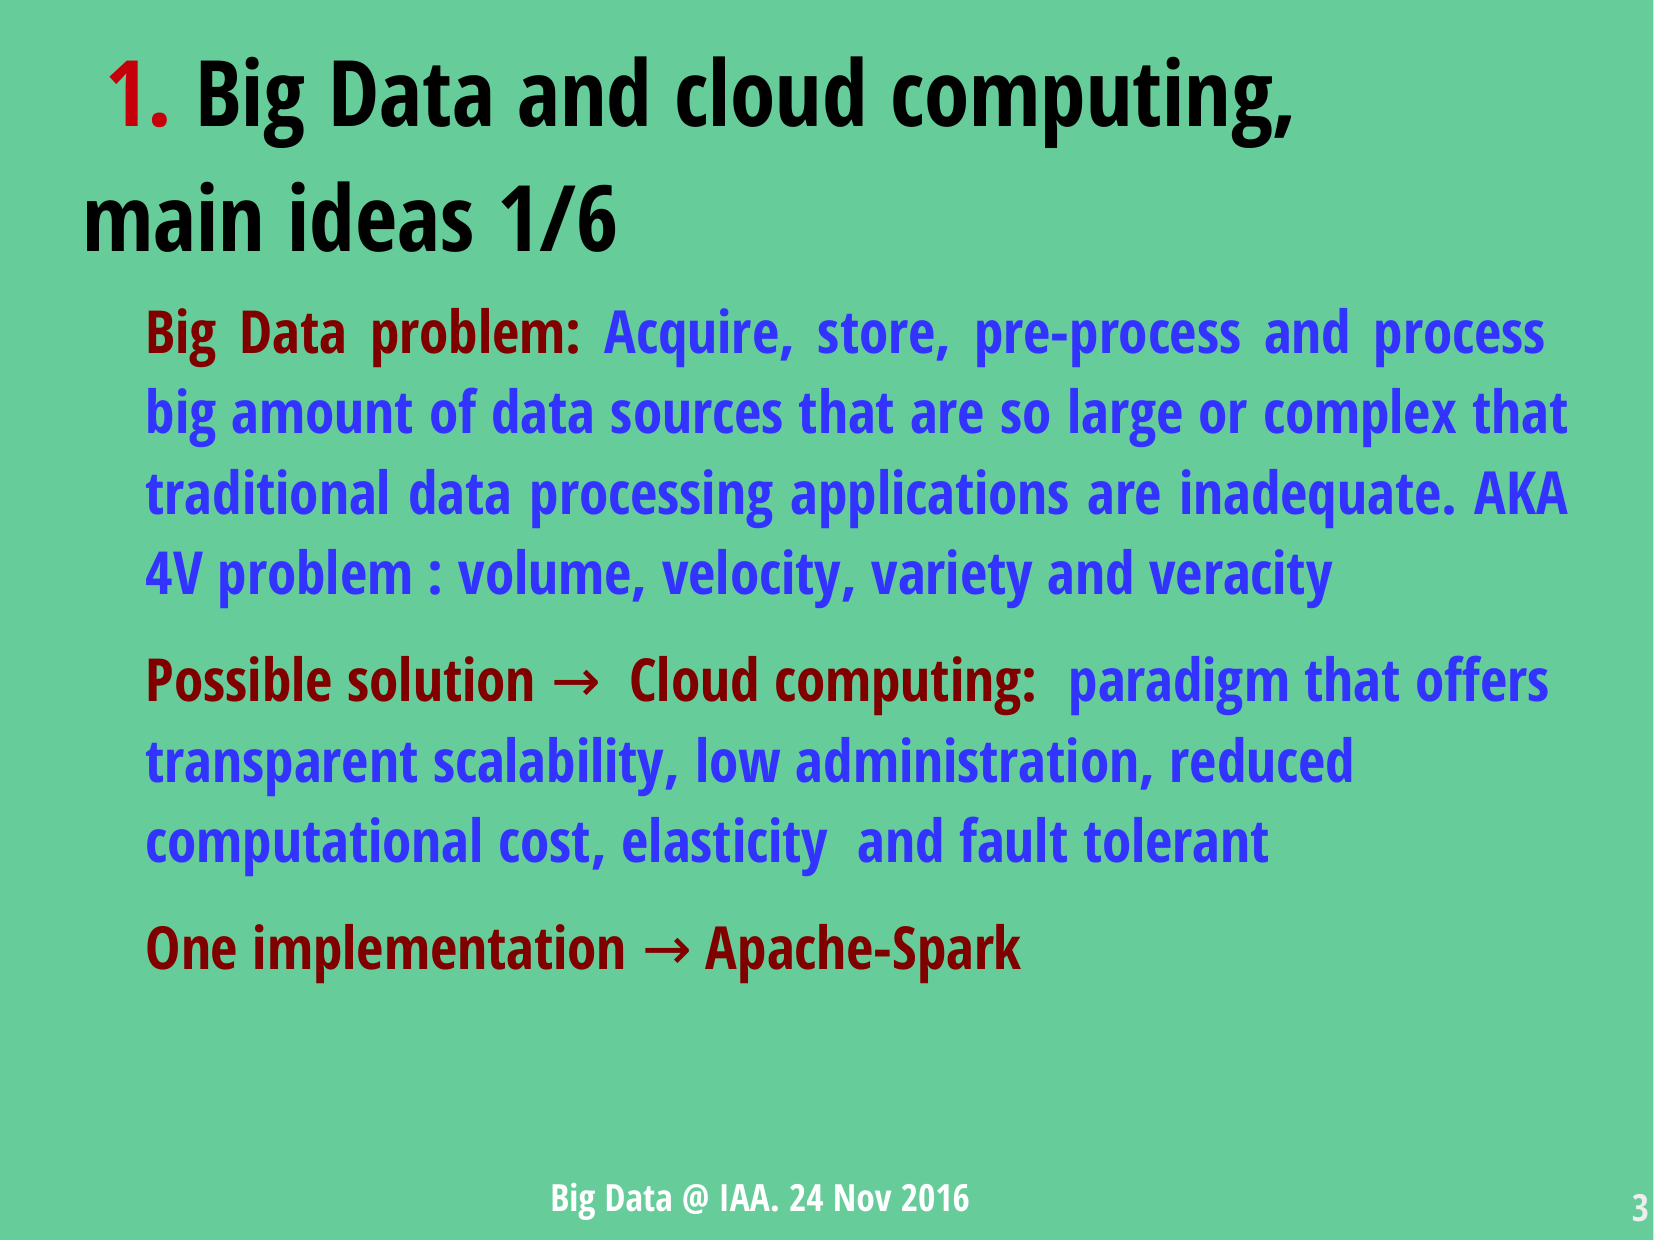

# 1. Big Data and cloud computing, main ideas 1/6
Big Data problem: Acquire, store, pre-process and process big amount of data sources that are so large or complex that traditional data processing applications are inadequate. AKA 4V problem : volume, velocity, variety and veracity
Possible solution → Cloud computing: paradigm that offers transparent scalability, low administration, reduced computational cost, elasticity and fault tolerant
One implementation → Apache-Spark
Big Data @ IAA. 24 Nov 2016
3